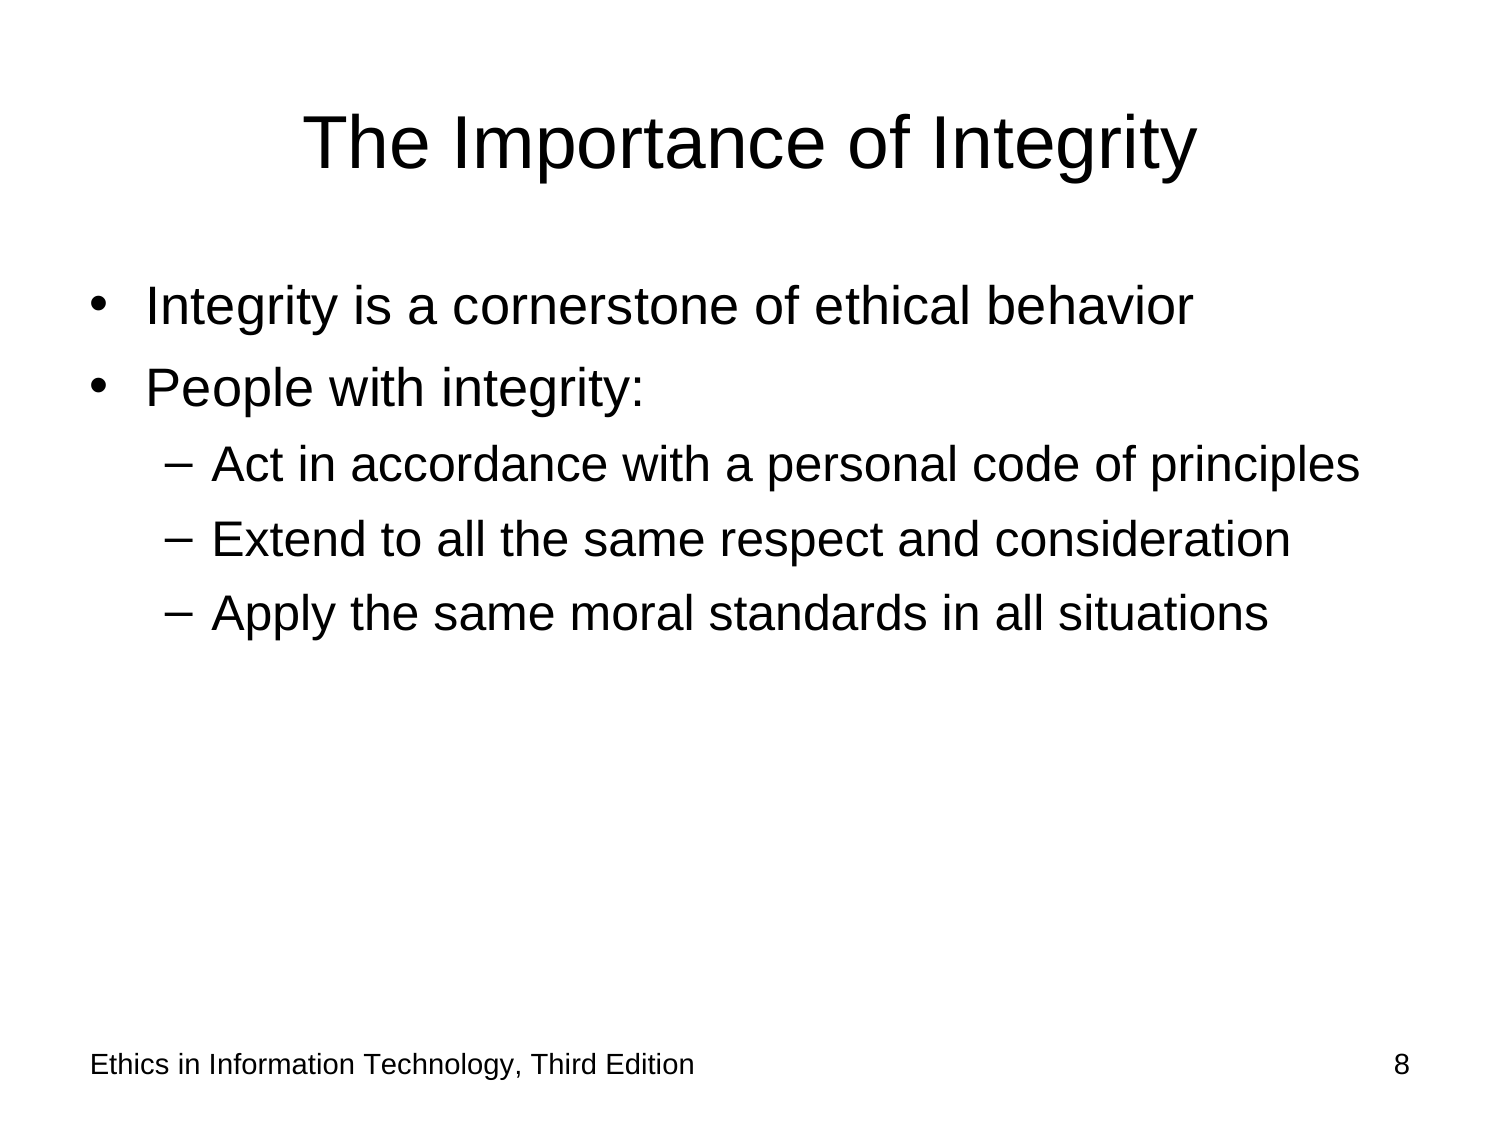

# The Importance of Integrity
Integrity is a cornerstone of ethical behavior
People with integrity:
Act in accordance with a personal code of principles
Extend to all the same respect and consideration
Apply the same moral standards in all situations
Ethics in Information Technology, Third Edition